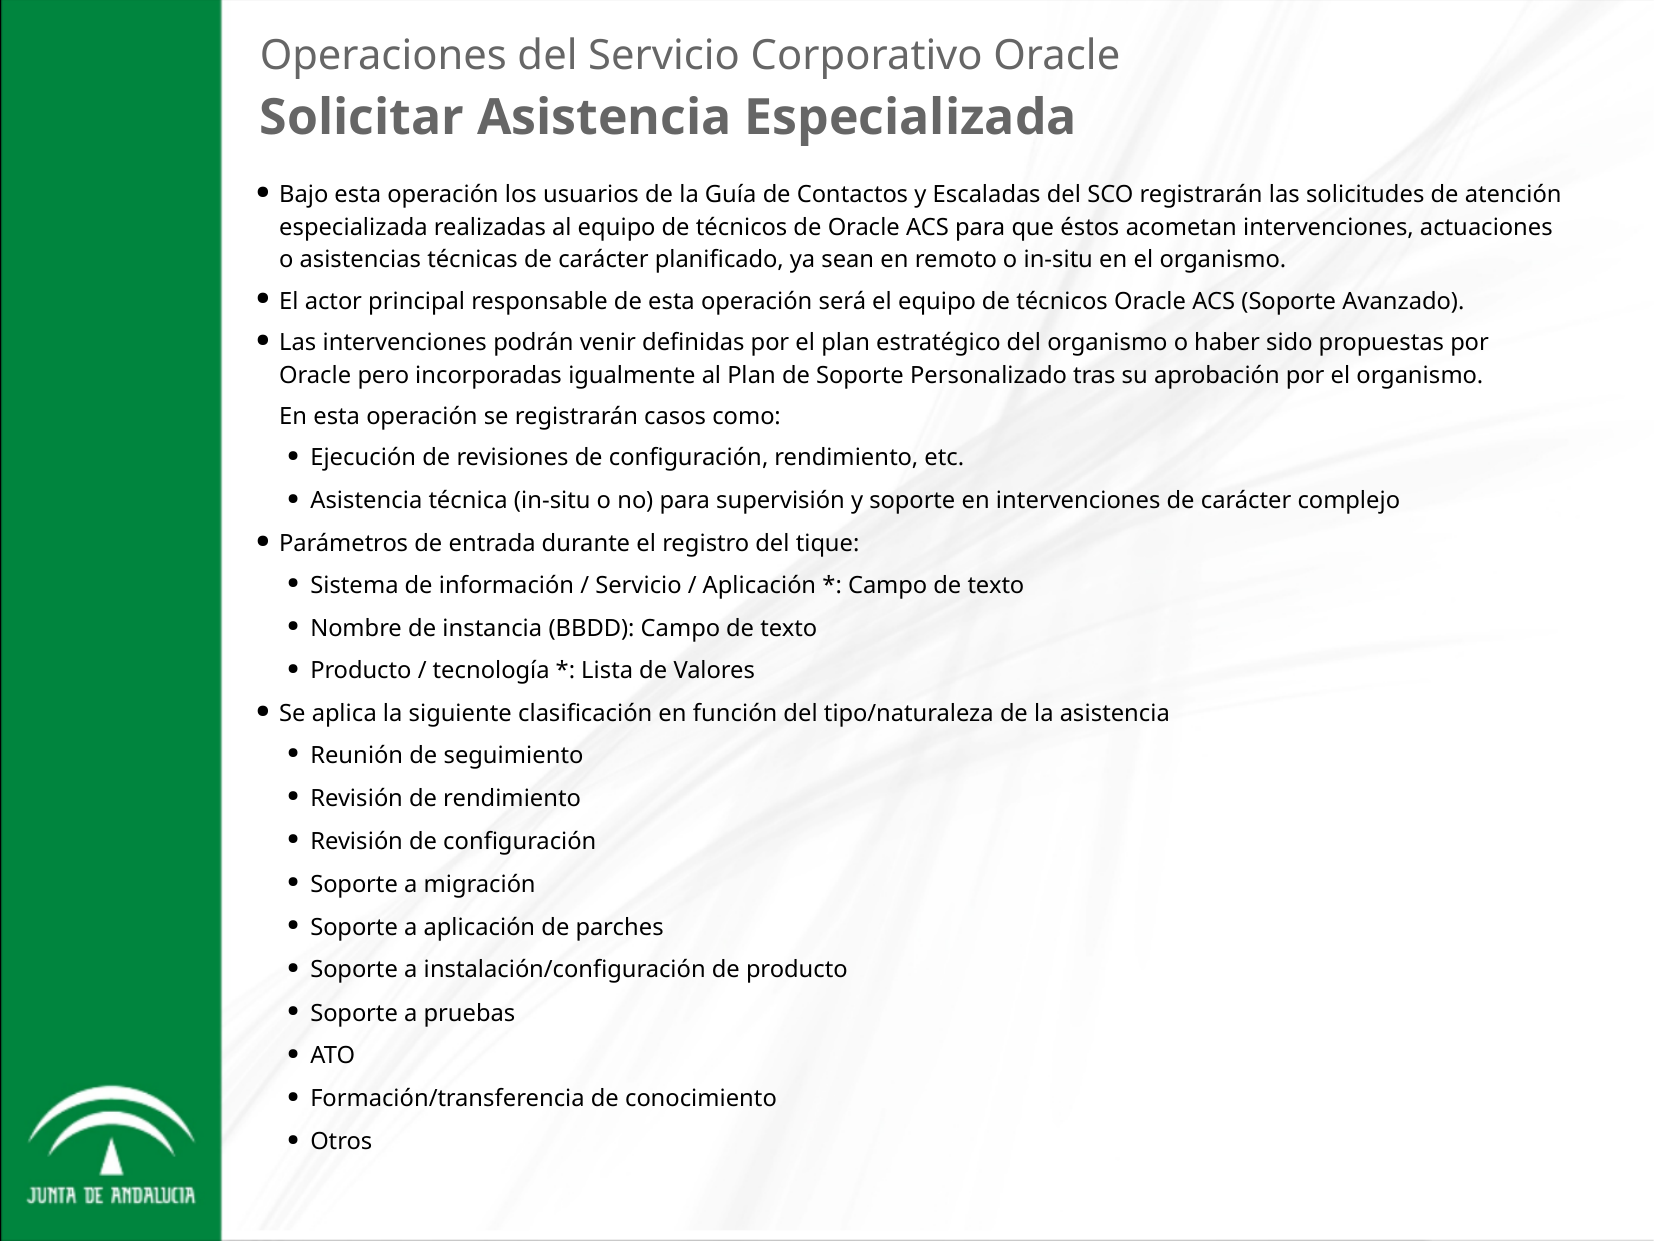

Operaciones del Servicio Corporativo Oracle
Solicitar Asistencia Especializada
# Bajo esta operación los usuarios de la Guía de Contactos y Escaladas del SCO registrarán las solicitudes de atención especializada realizadas al equipo de técnicos de Oracle ACS para que éstos acometan intervenciones, actuaciones o asistencias técnicas de carácter planificado, ya sean en remoto o in-situ en el organismo.
El actor principal responsable de esta operación será el equipo de técnicos Oracle ACS (Soporte Avanzado).
Las intervenciones podrán venir definidas por el plan estratégico del organismo o haber sido propuestas por Oracle pero incorporadas igualmente al Plan de Soporte Personalizado tras su aprobación por el organismo.
En esta operación se registrarán casos como:
Ejecución de revisiones de configuración, rendimiento, etc.
Asistencia técnica (in-situ o no) para supervisión y soporte en intervenciones de carácter complejo
Parámetros de entrada durante el registro del tique:
Sistema de información / Servicio / Aplicación *: Campo de texto
Nombre de instancia (BBDD): Campo de texto
Producto / tecnología *: Lista de Valores
Se aplica la siguiente clasificación en función del tipo/naturaleza de la asistencia
Reunión de seguimiento
Revisión de rendimiento
Revisión de configuración
Soporte a migración
Soporte a aplicación de parches
Soporte a instalación/configuración de producto
Soporte a pruebas
ATO
Formación/transferencia de conocimiento
Otros